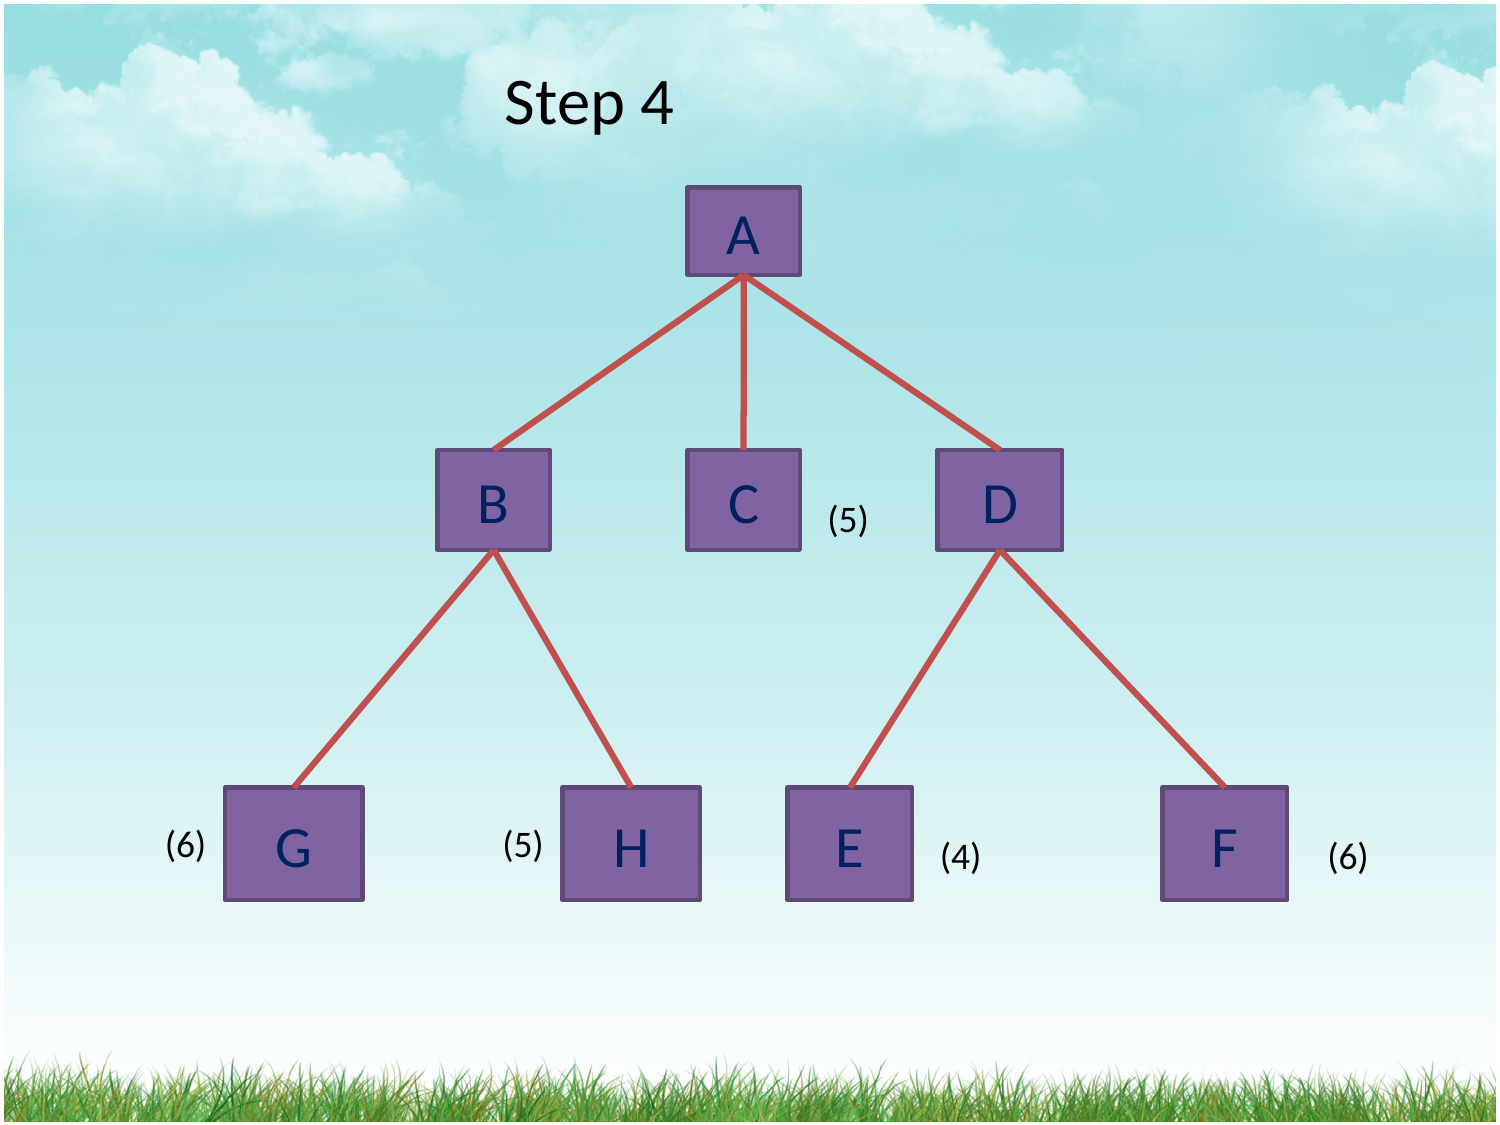

Step 4
A
B
C
D
(5)
G
H
E
F
(6)
(5)
(4)
(6)